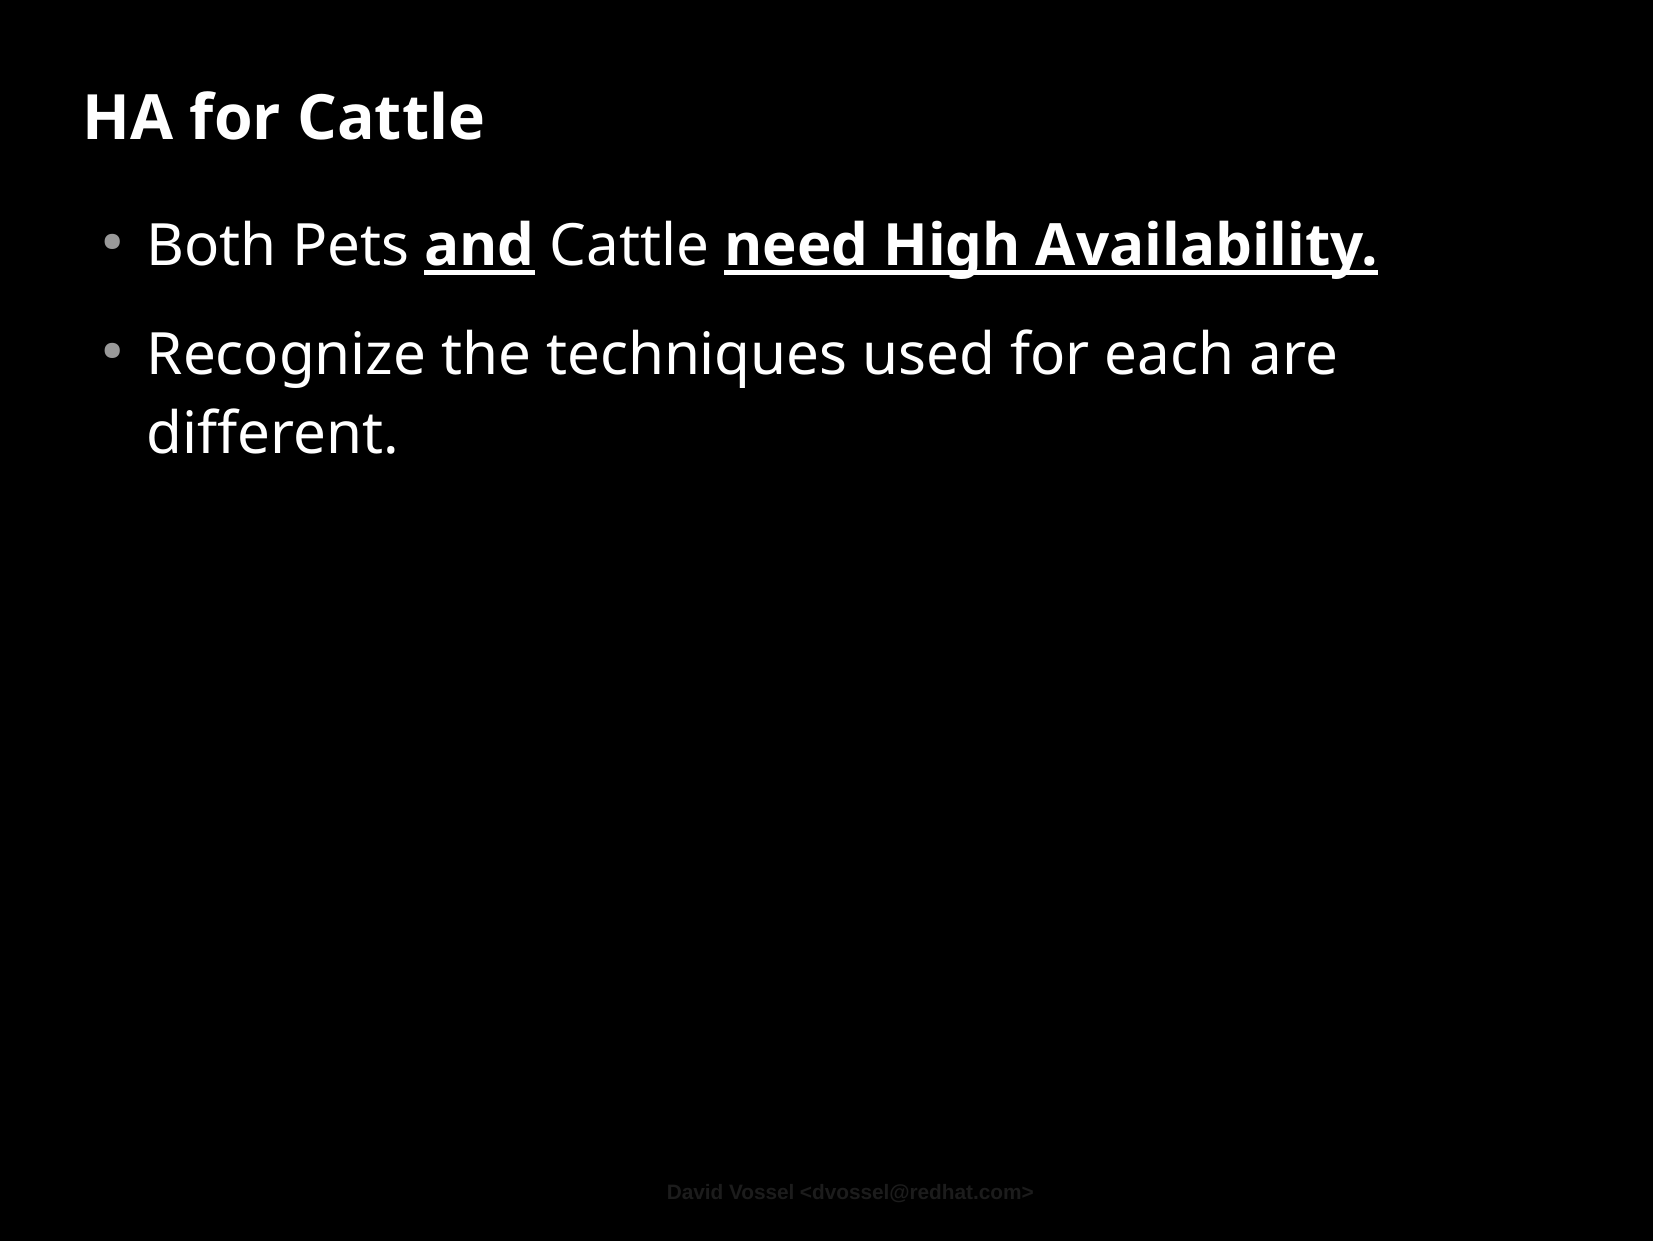

# HA for Cattle
Both Pets and Cattle need High Availability.
Recognize the techniques used for each are different.